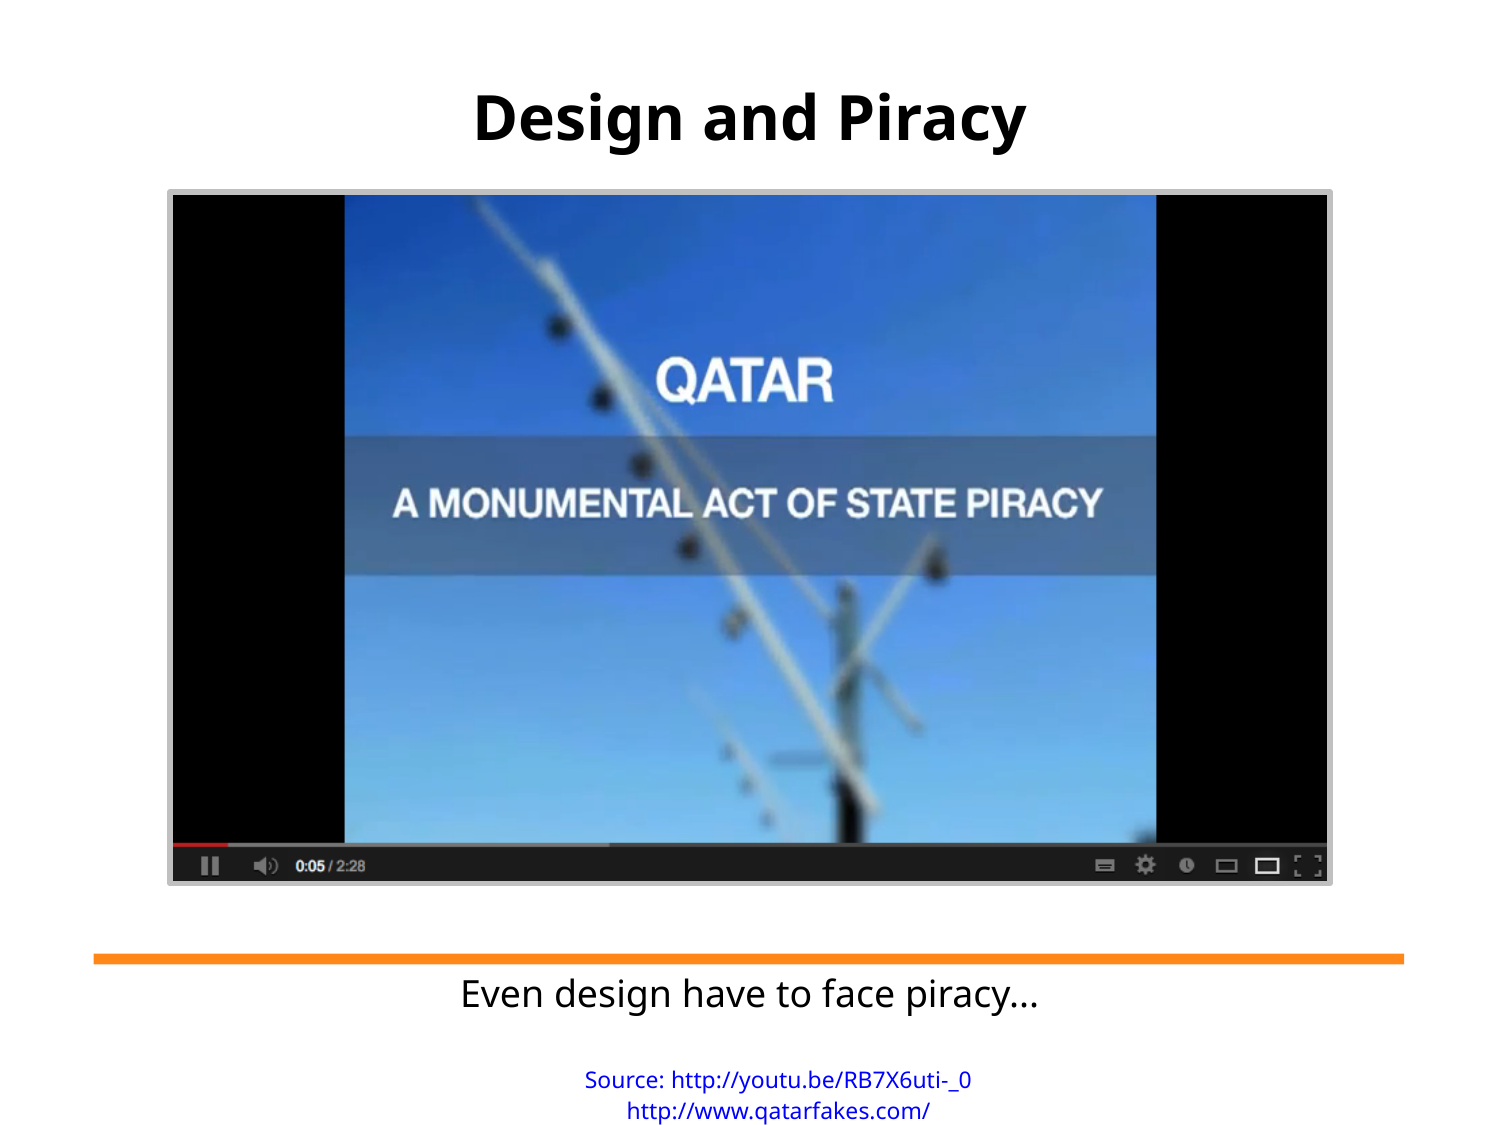

# Design and Piracy
Even design have to face piracy...
Source: http://youtu.be/RB7X6uti-_0
http://www.qatarfakes.com/